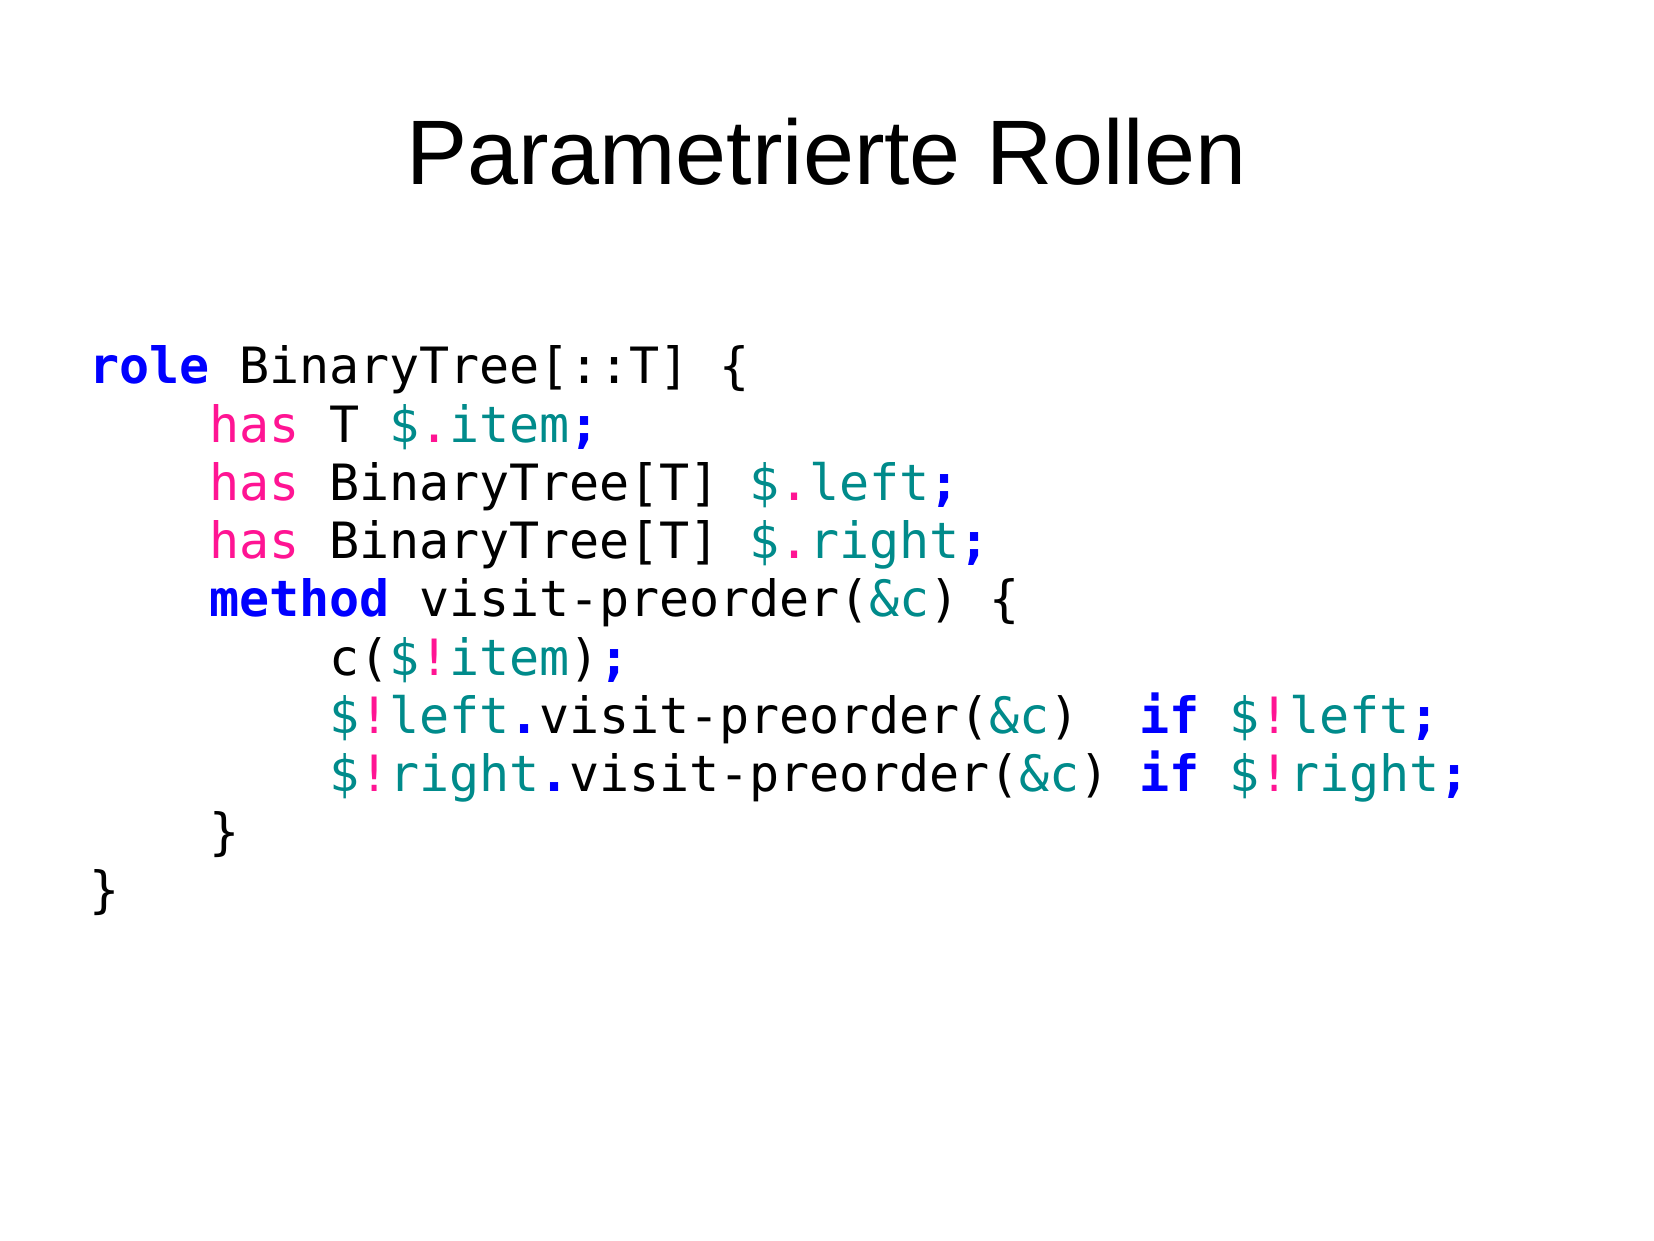

# Parametrierte Rollen
role BinaryTree[::T] {
 has T $.item;
 has BinaryTree[T] $.left;
 has BinaryTree[T] $.right;
 method visit-preorder(&c) {
 c($!item);
 $!left.visit-preorder(&c) if $!left;
 $!right.visit-preorder(&c) if $!right;
 }
}